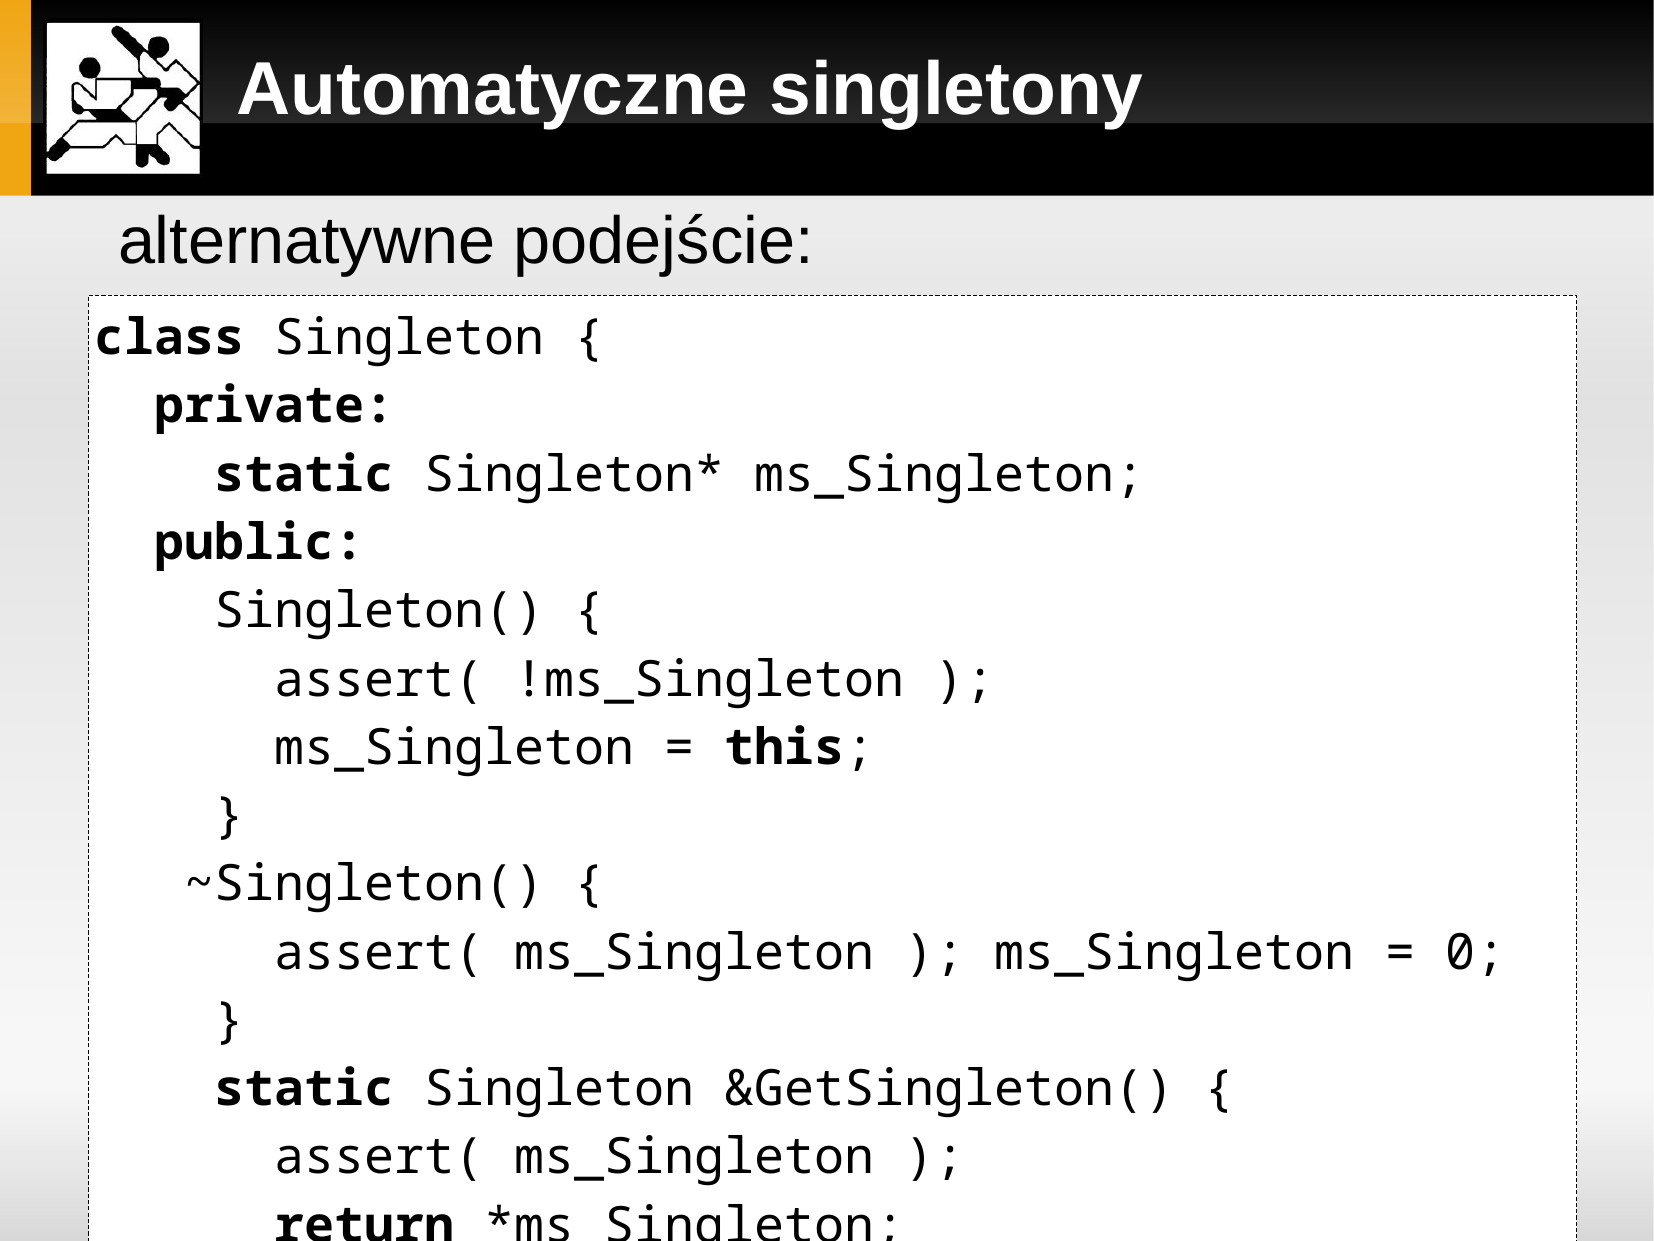

# Automatyczne singletony
alternatywne podejście:
class Singleton {
 private:
 static Singleton* ms_Singleton;
 public:
 Singleton() {
 assert( !ms_Singleton );
 ms_Singleton = this;
 }
 ~Singleton() {
 assert( ms_Singleton ); ms_Singleton = 0;
 }
 static Singleton &GetSingleton() {
 assert( ms_Singleton );
 return *ms_Singleton;
 } }